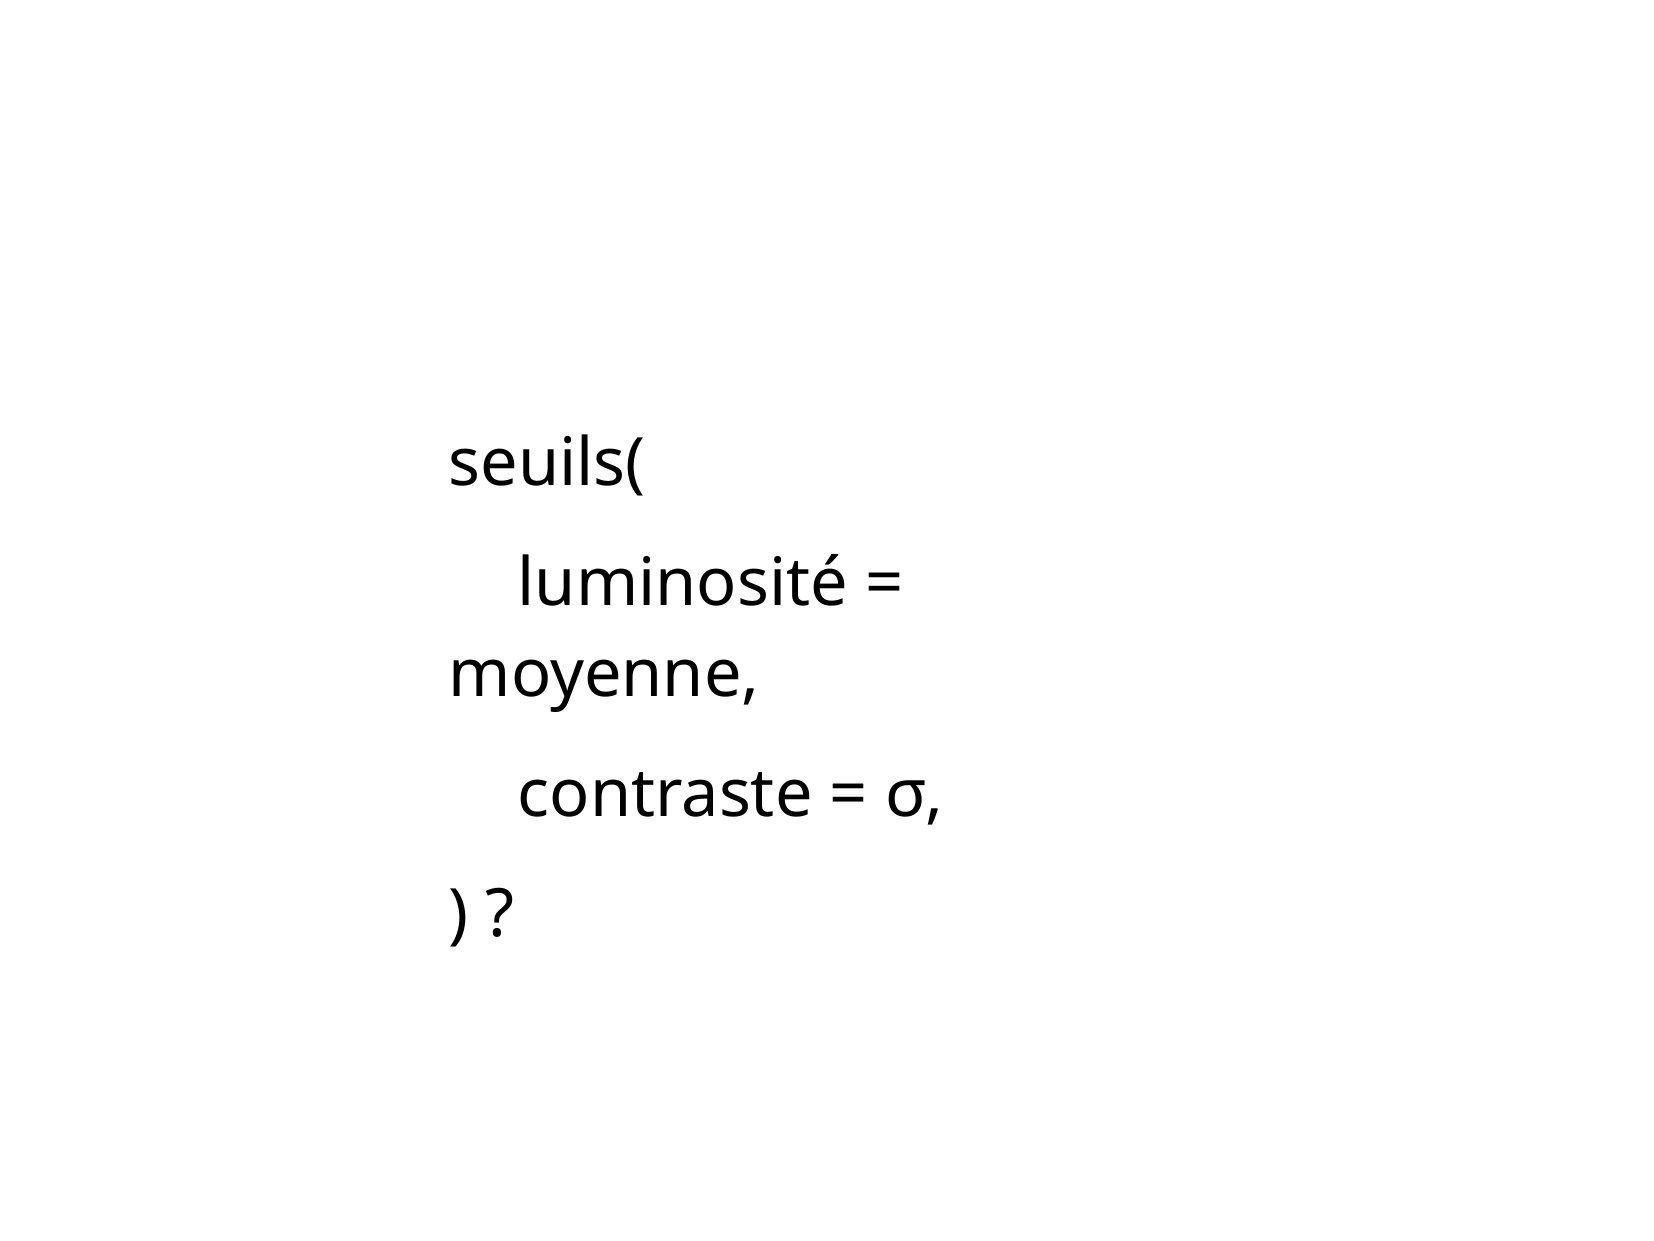

# seuils(
 luminosité = moyenne,
 contraste = σ,
) ?